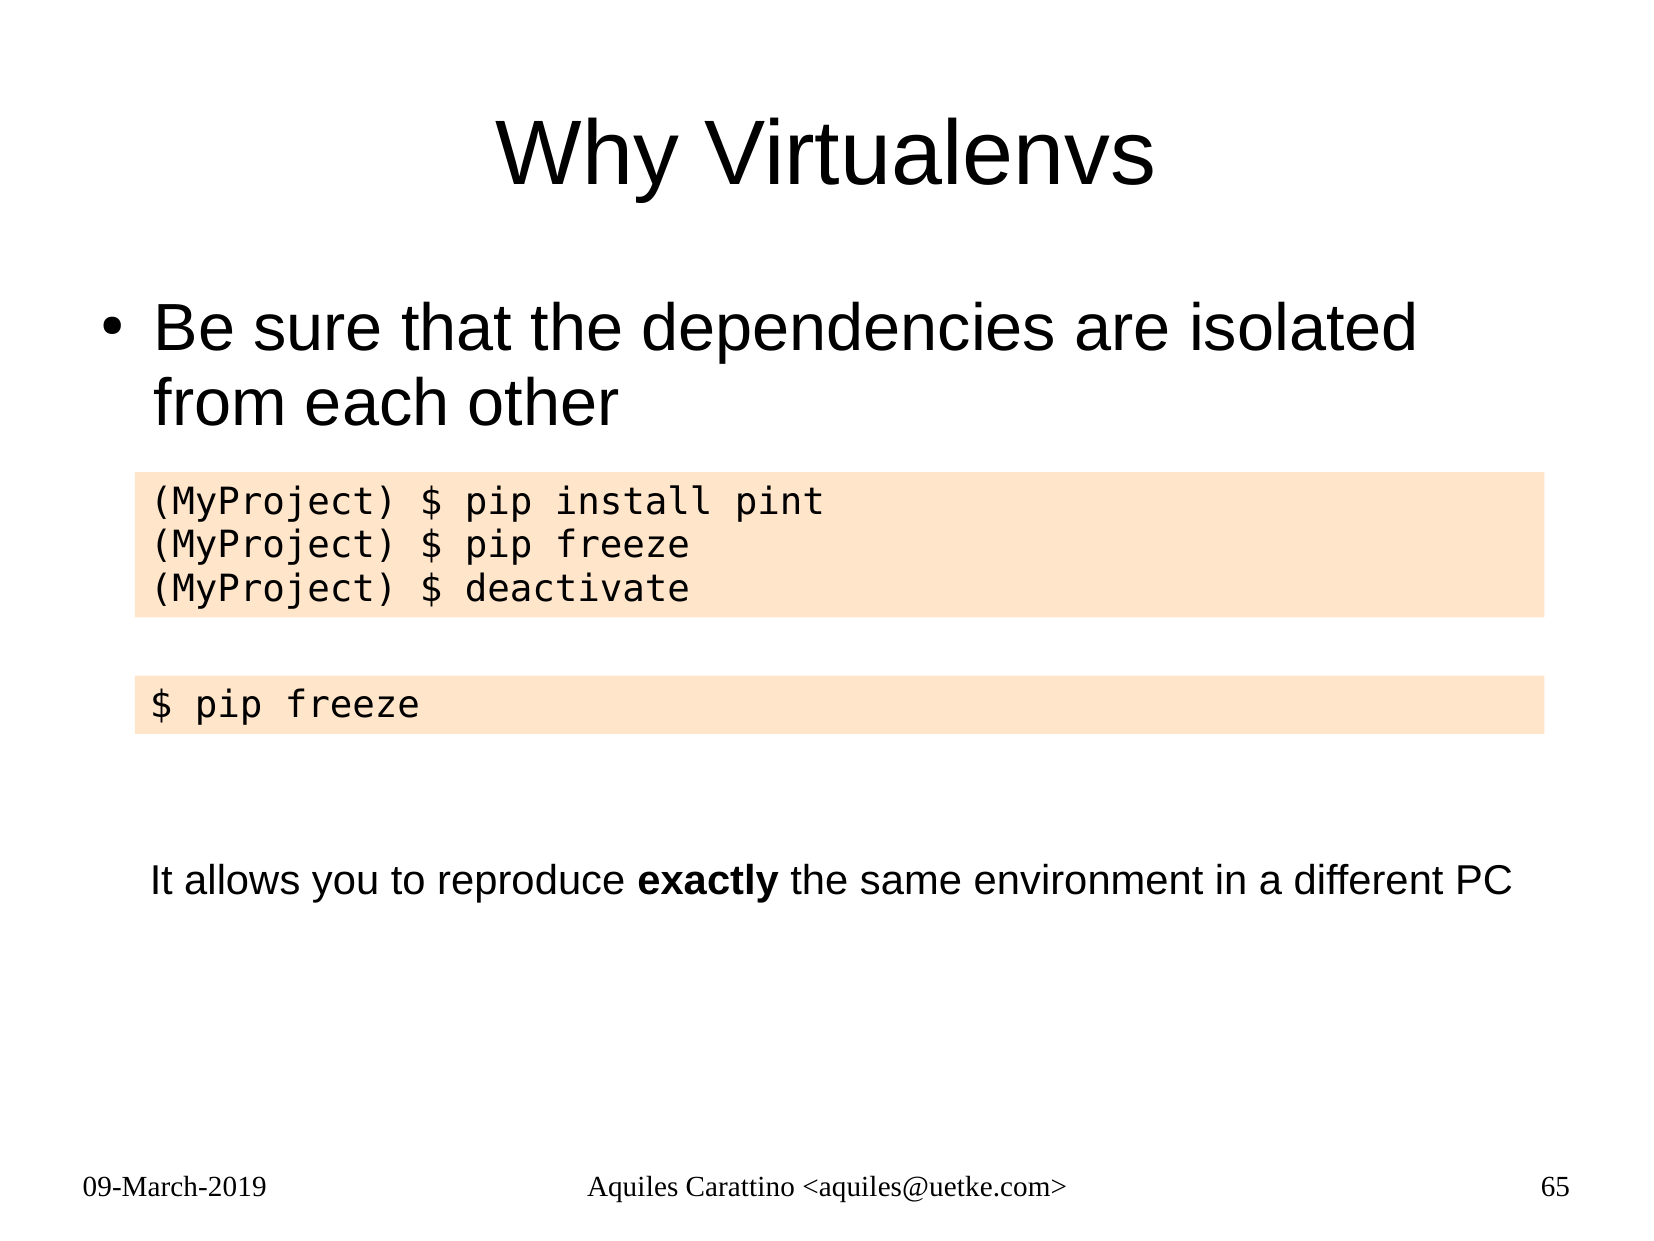

# Why Virtualenvs
Be sure that the dependencies are isolated from each other
(MyProject) $ pip install pint
(MyProject) $ pip freeze
(MyProject) $ deactivate
$ pip freeze
It allows you to reproduce exactly the same environment in a different PC
09-March-2019
Aquiles Carattino <aquiles@uetke.com>
65